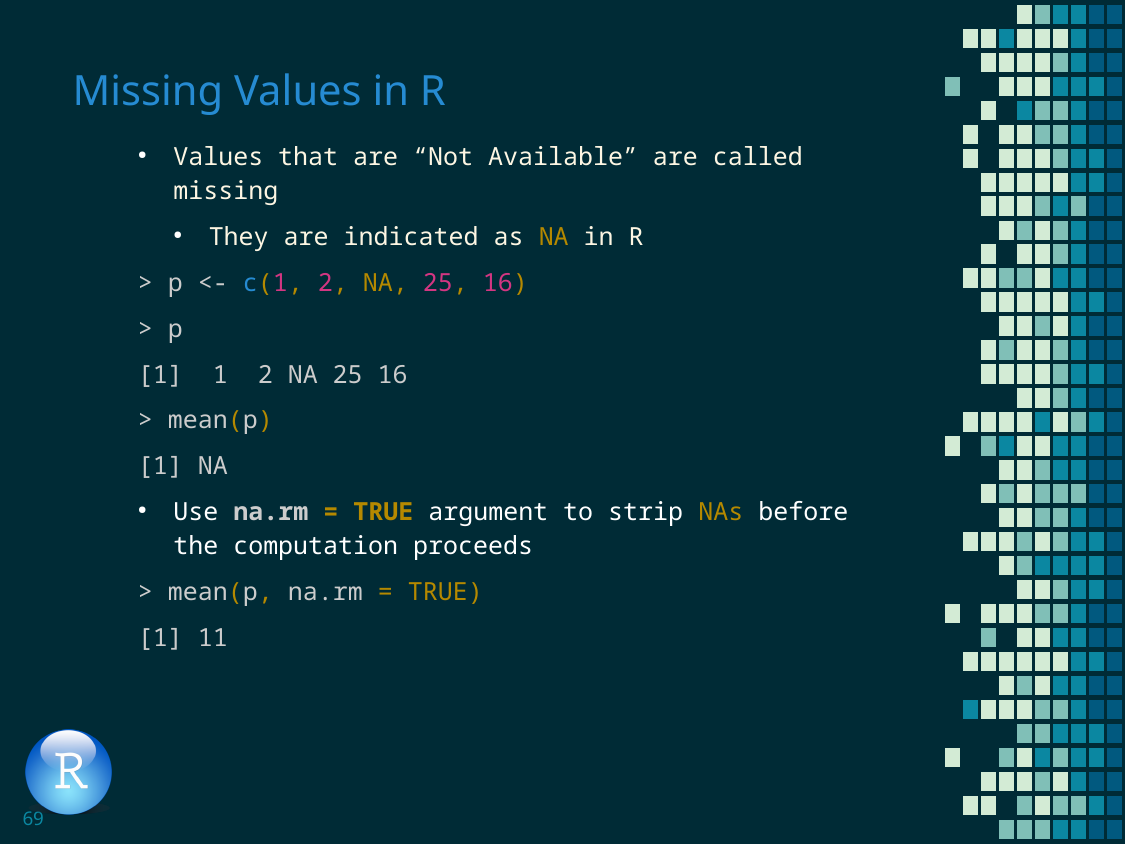

Missing Values in R
Values that are “Not Available” are called missing
They are indicated as NA in R
> p <- c(1, 2, NA, 25, 16)
> p
[1] 1 2 NA 25 16
> mean(p)
[1] NA
Use na.rm = TRUE argument to strip NAs before the computation proceeds
> mean(p, na.rm = TRUE)
[1] 11